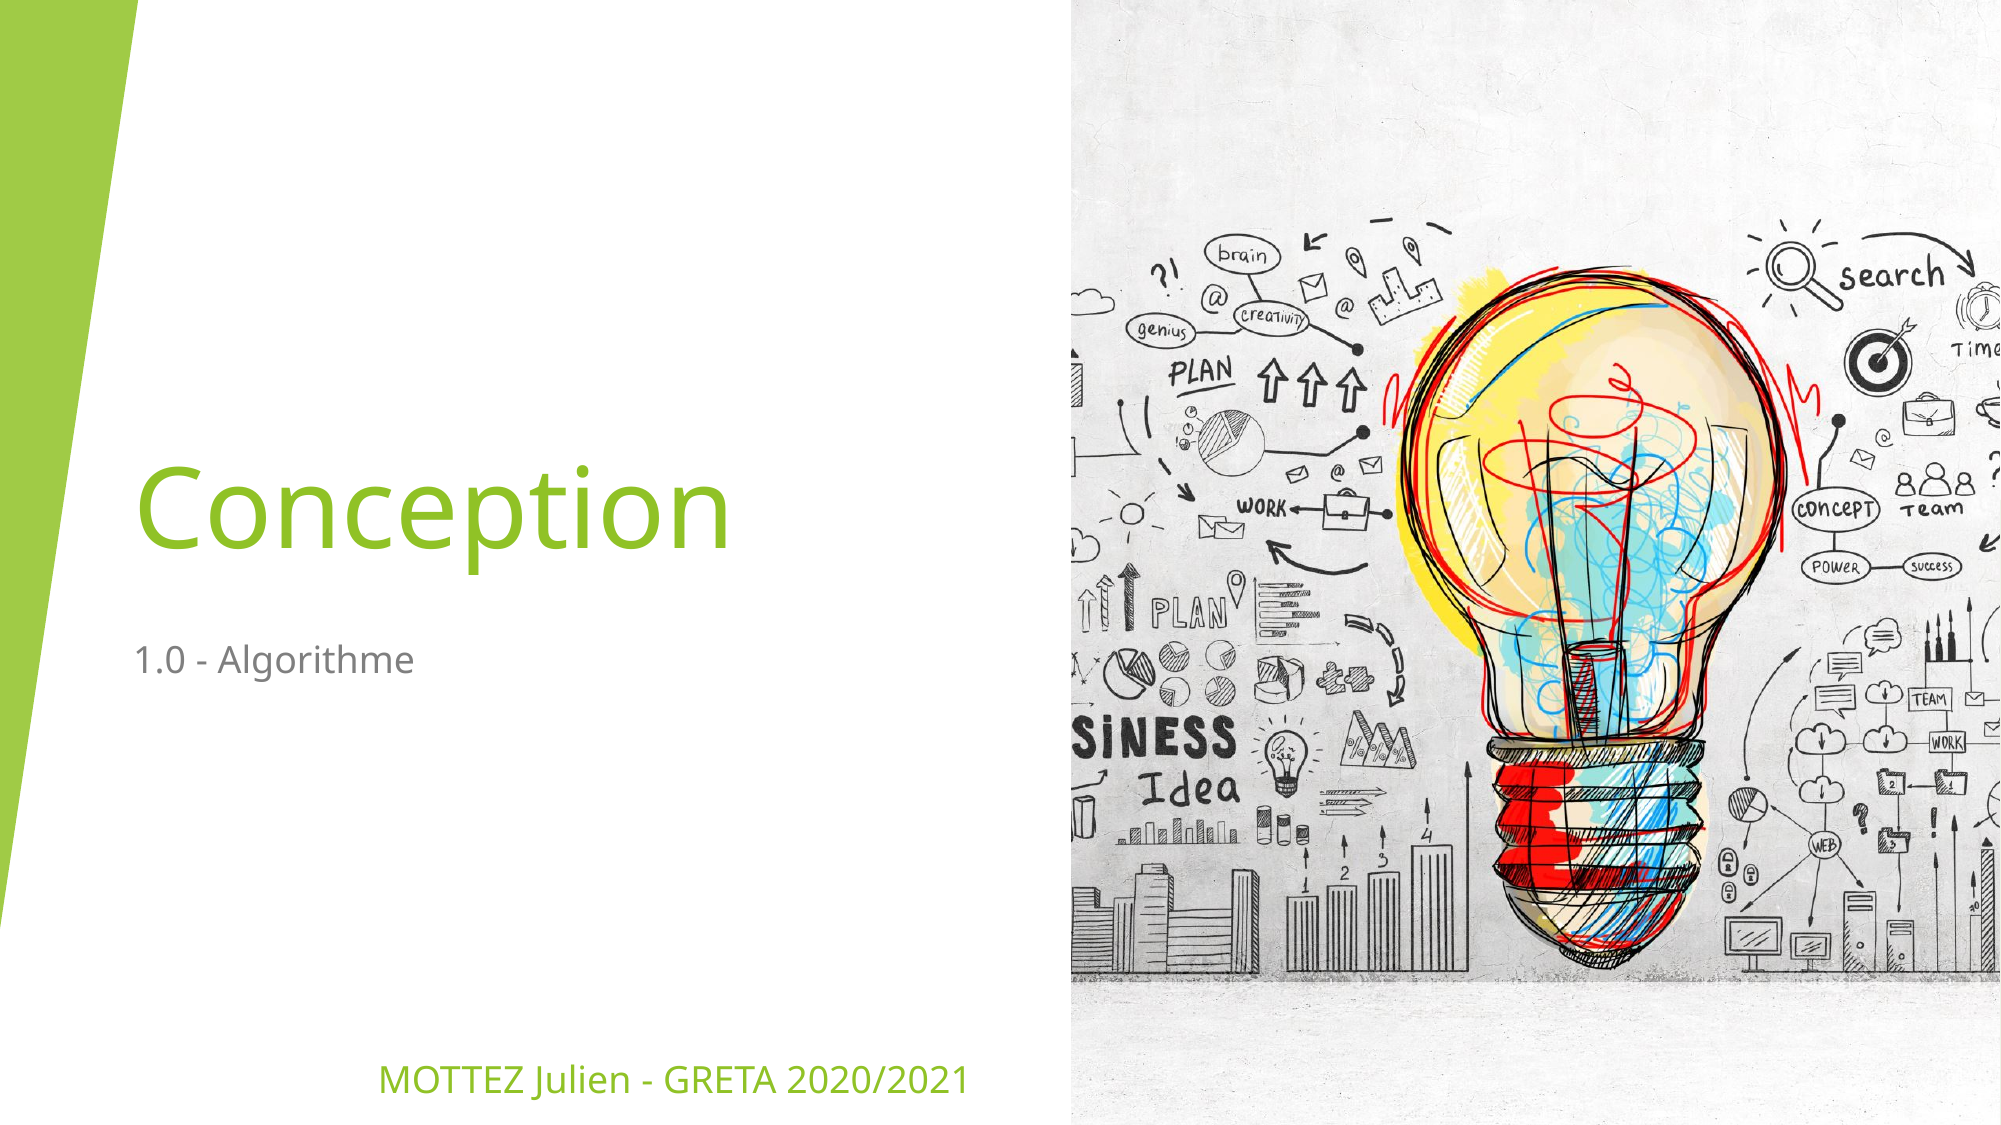

# Conception
1.0 - Algorithme
MOTTEZ Julien - GRETA 2020/2021